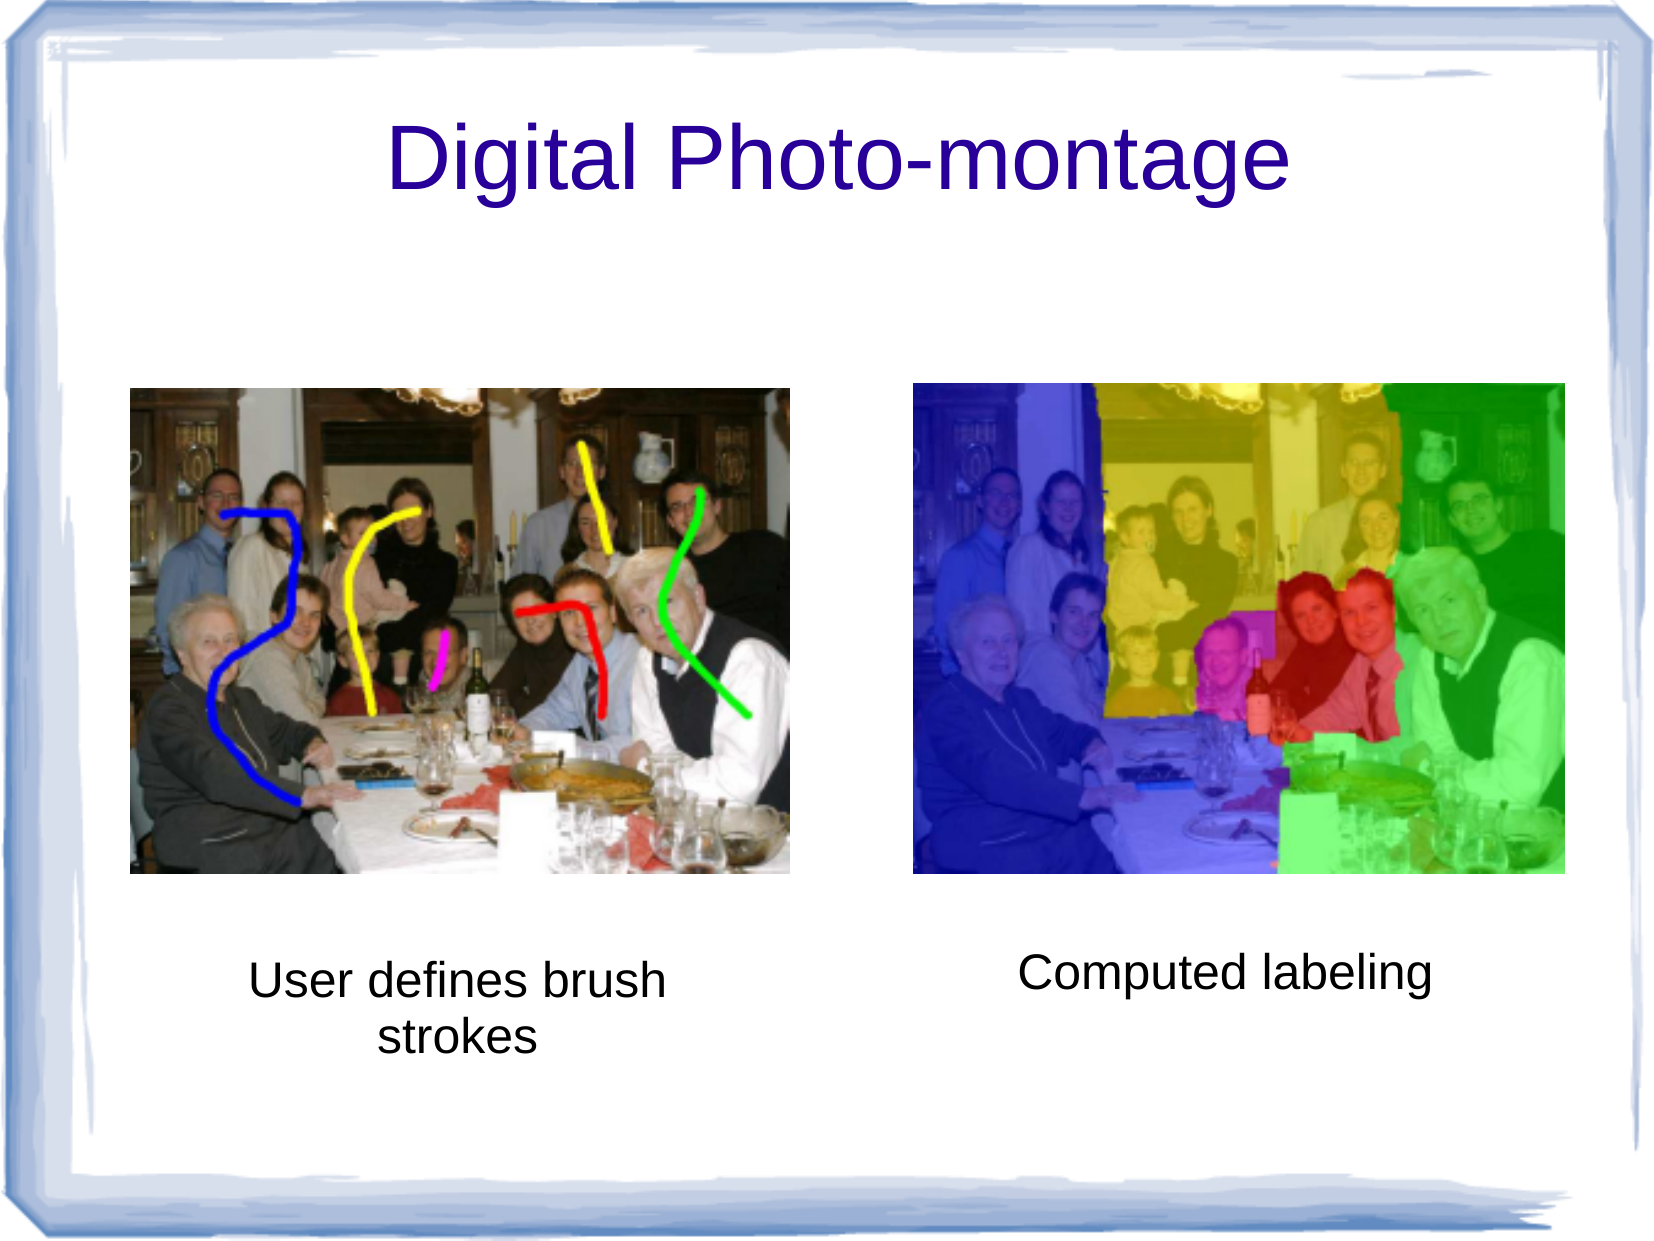

# Digital Photo-montage
Computed labeling
User defines brush strokes